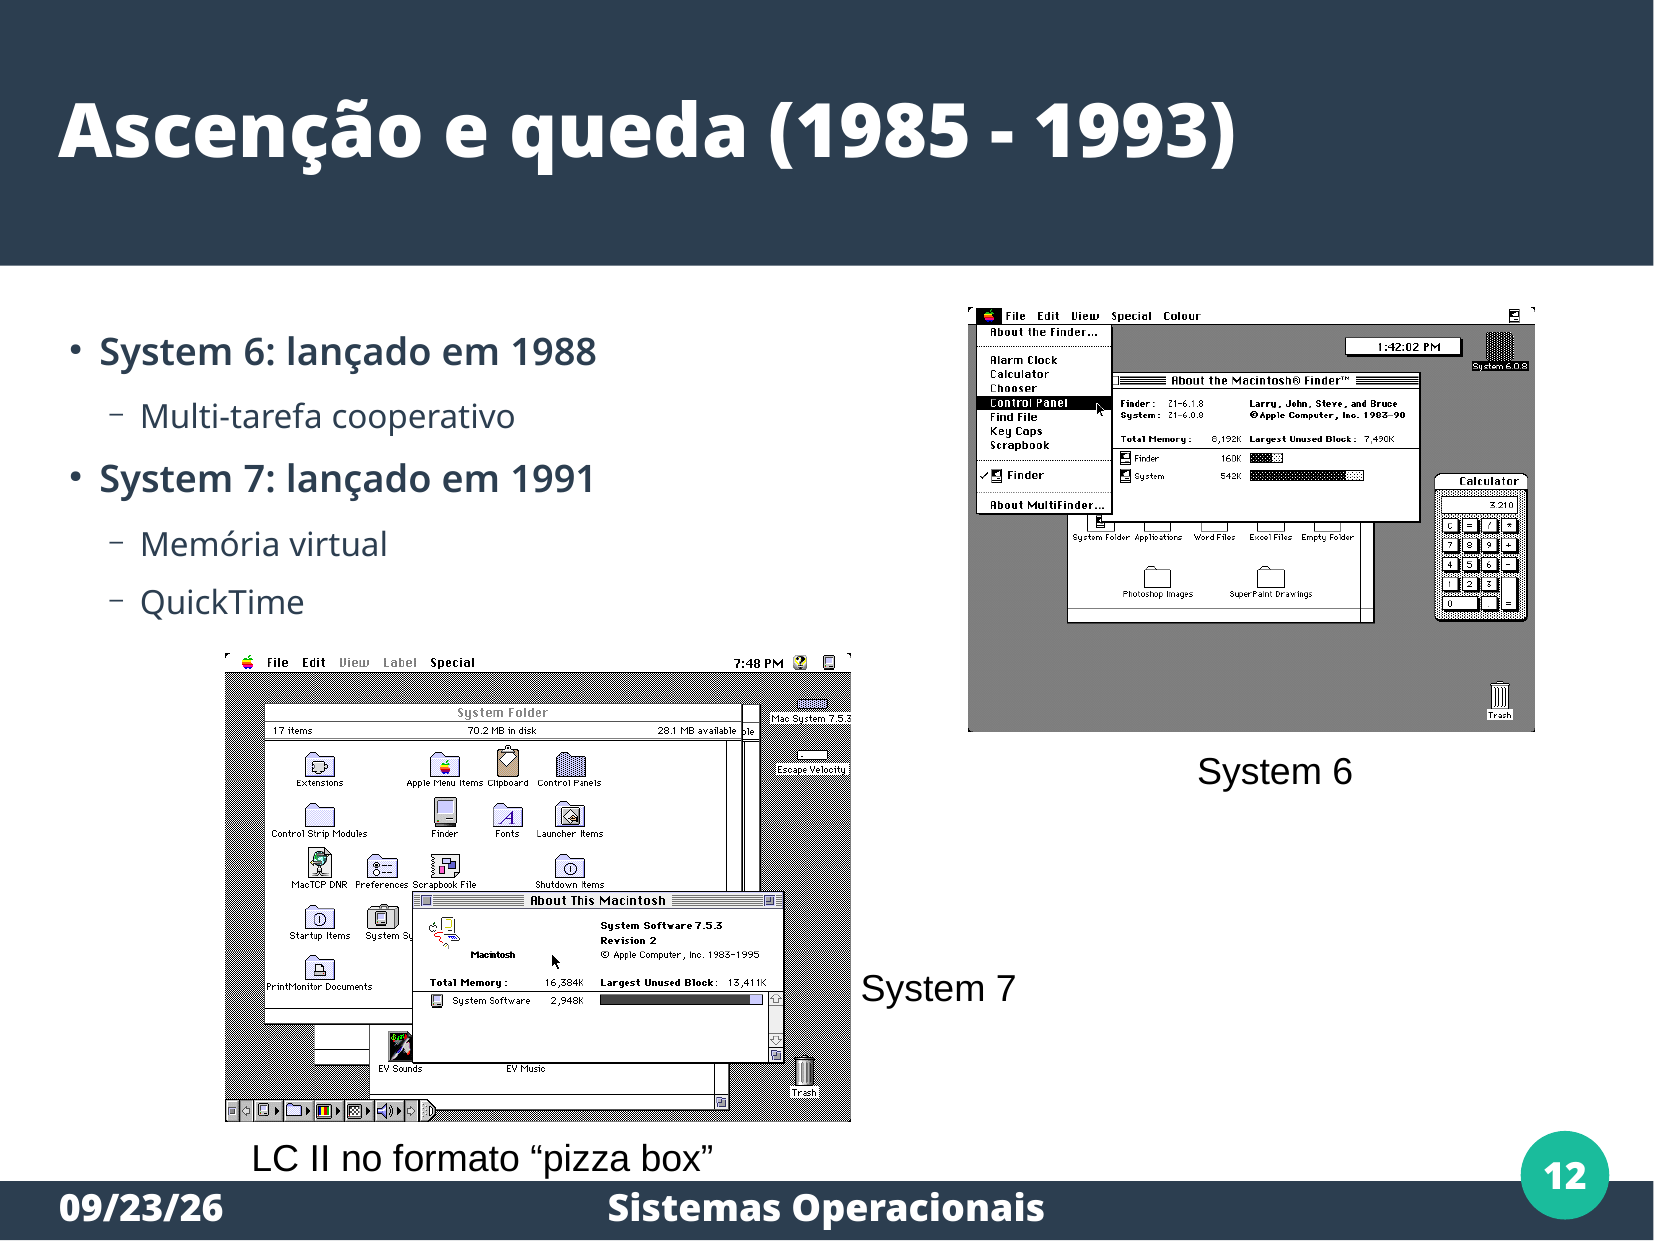

# Ascenção e queda (1985 - 1993)
System 6: lançado em 1988
Multi-tarefa cooperativo
System 7: lançado em 1991
Memória virtual
QuickTime
System 6
System 7
12
LC II no formato “pizza box”
Sistemas Operacionais